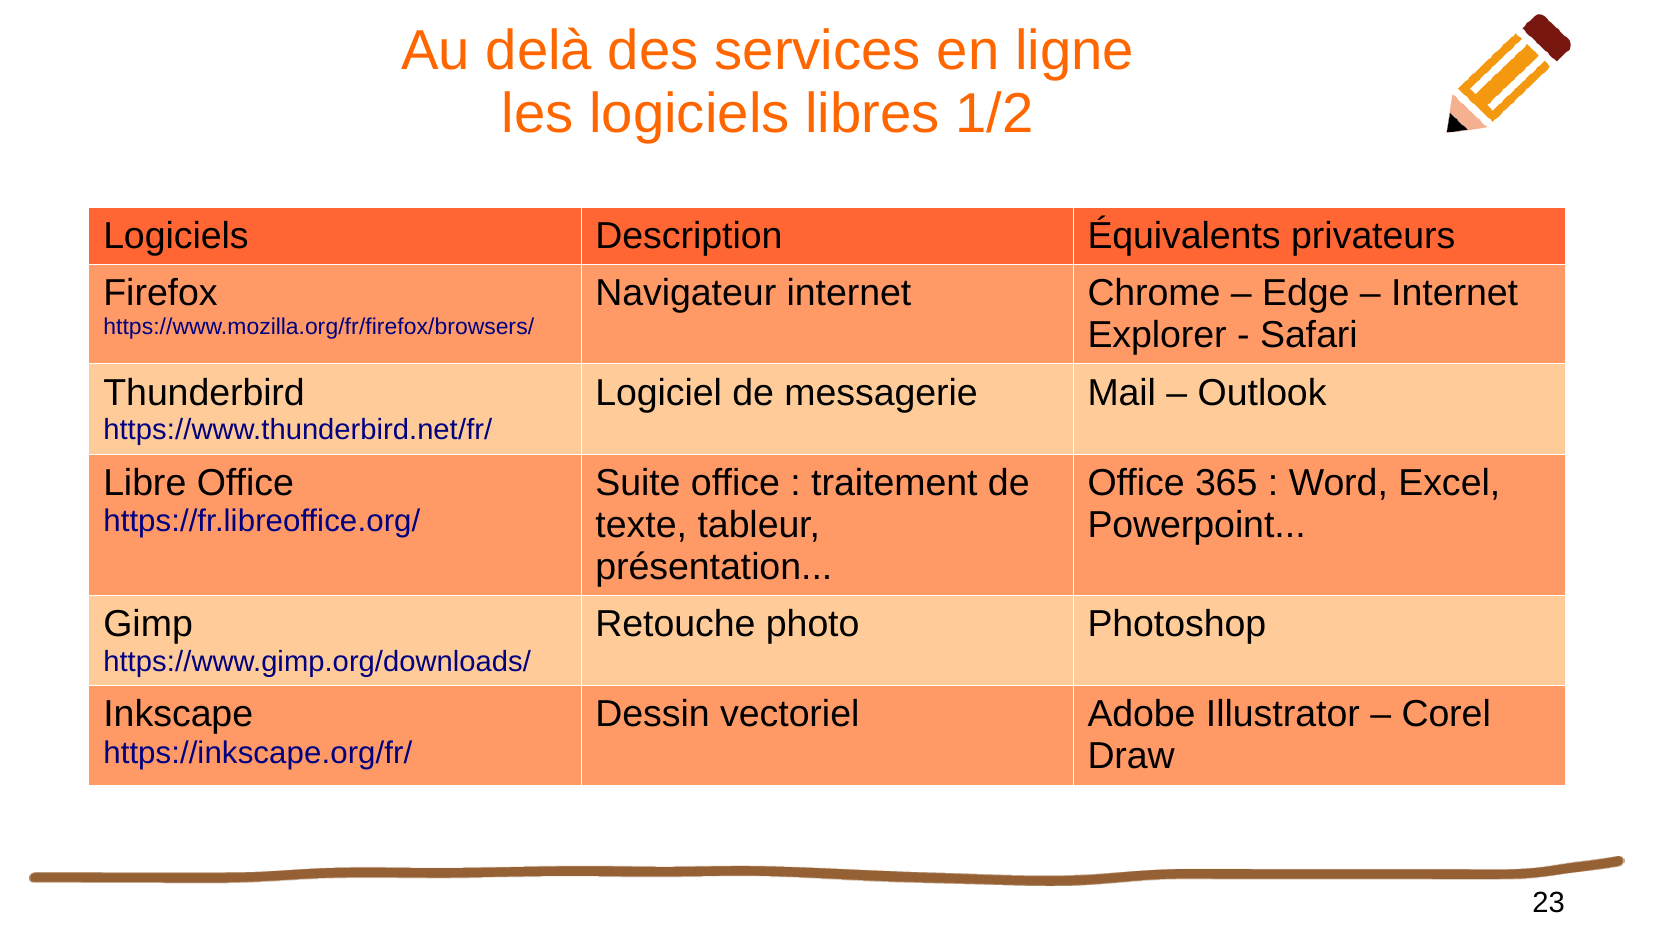

# Au delà des services en ligne les logiciels libres 1/2
| Logiciels | Description | Équivalents privateurs |
| --- | --- | --- |
| Firefox https://www.mozilla.org/fr/firefox/browsers/ | Navigateur internet | Chrome – Edge – Internet Explorer - Safari |
| Thunderbird https://www.thunderbird.net/fr/ | Logiciel de messagerie | Mail – Outlook |
| Libre Office https://fr.libreoffice.org/ | Suite office : traitement de texte, tableur, présentation... | Office 365 : Word, Excel, Powerpoint... |
| Gimp https://www.gimp.org/downloads/ | Retouche photo | Photoshop |
| Inkscape https://inkscape.org/fr/ | Dessin vectoriel | Adobe Illustrator – Corel Draw |
23